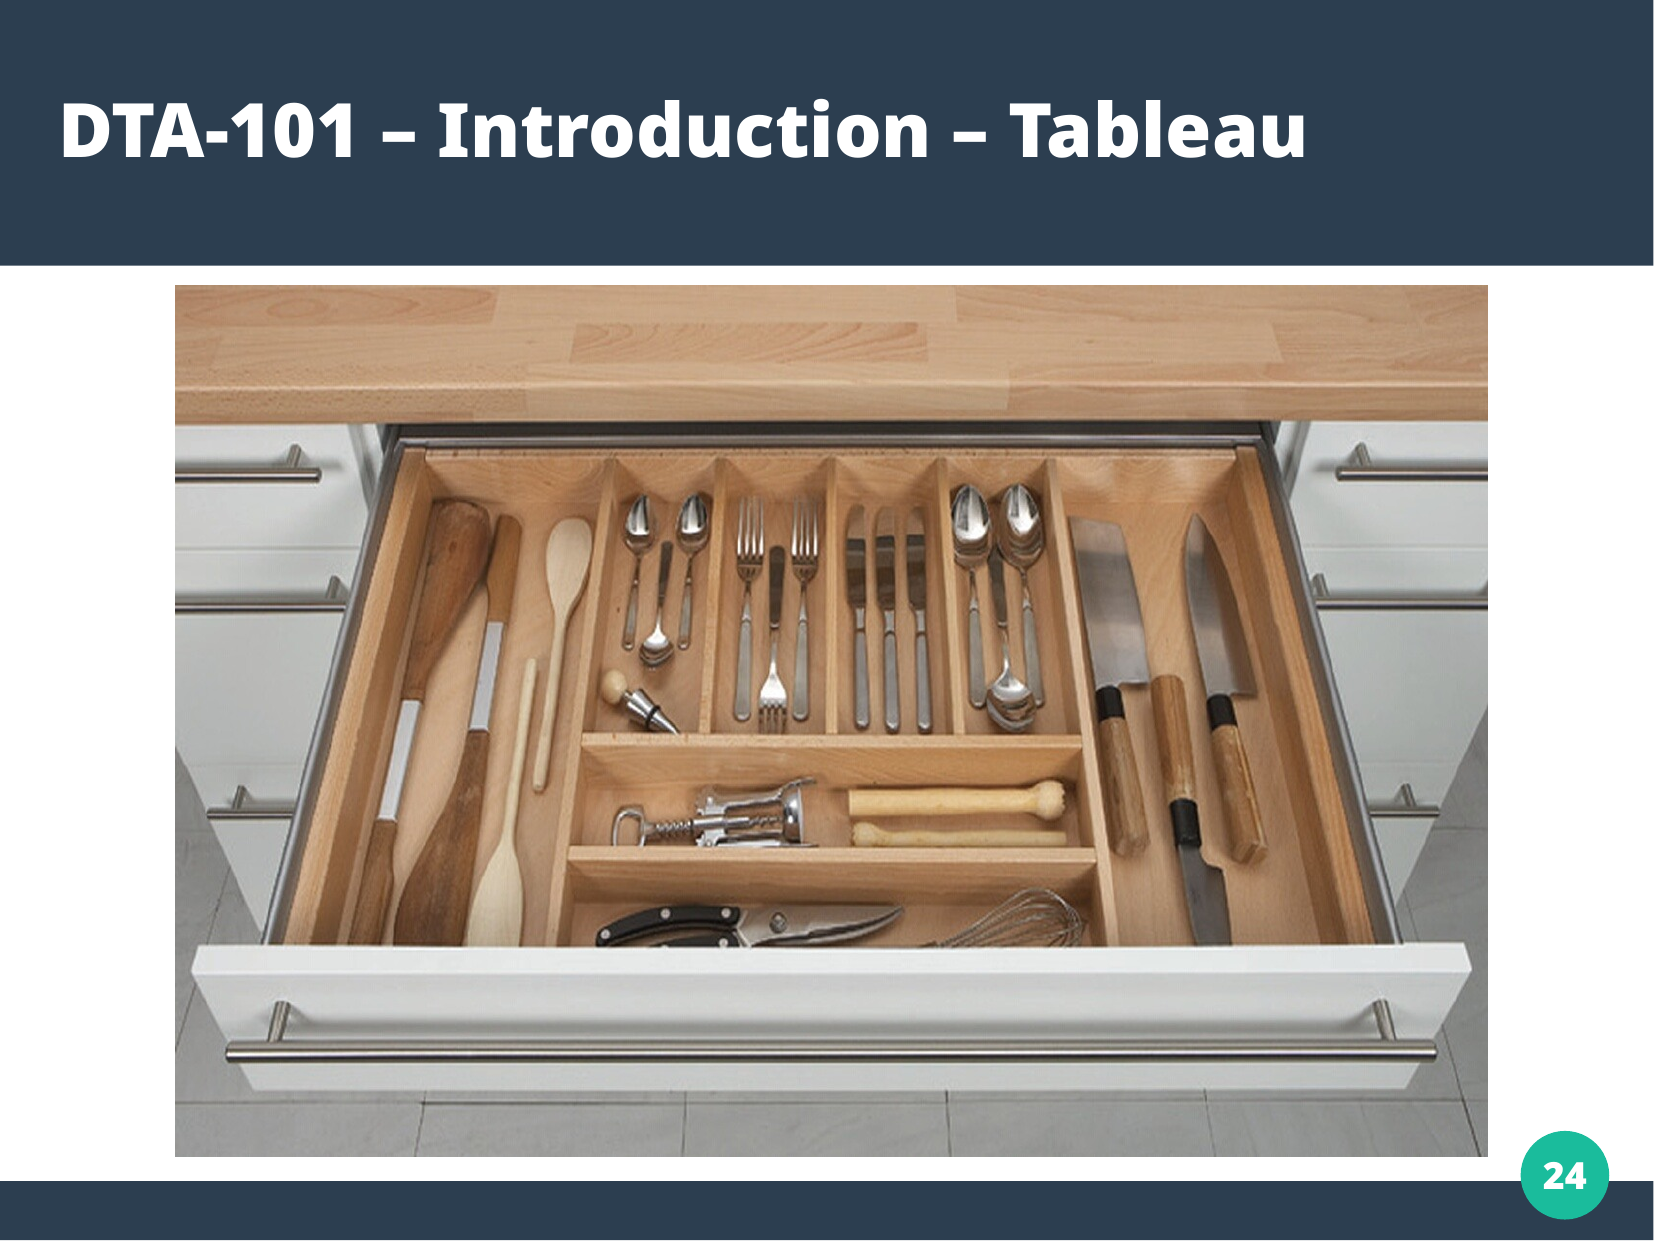

# DTA-101 – Introduction – Tableau
24